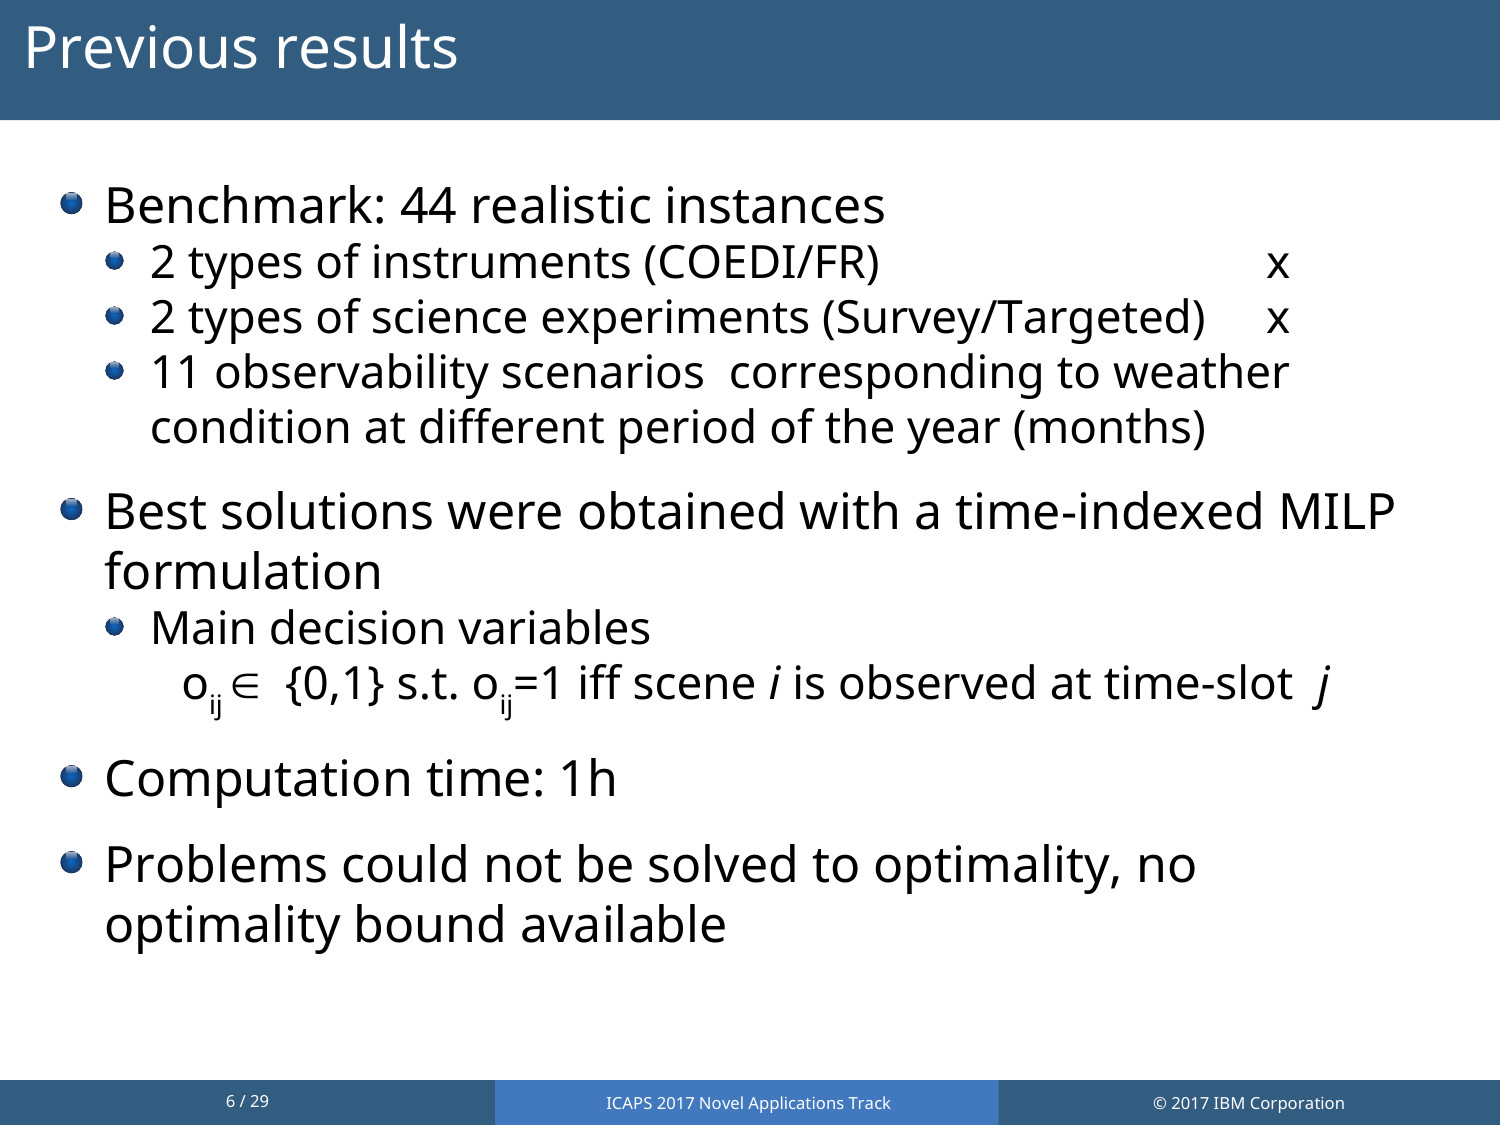

# Previous results
Benchmark: 44 realistic instances
2 types of instruments (COEDI/FR) 			x
2 types of science experiments (Survey/Targeted)	x
11 observability scenarios corresponding to weather condition at different period of the year (months)
Best solutions were obtained with a time-indexed MILP formulation
Main decision variables
 	oij ∈ {0,1} s.t. oij=1 iff scene i is observed at time-slot j
Computation time: 1h
Problems could not be solved to optimality, no optimality bound available